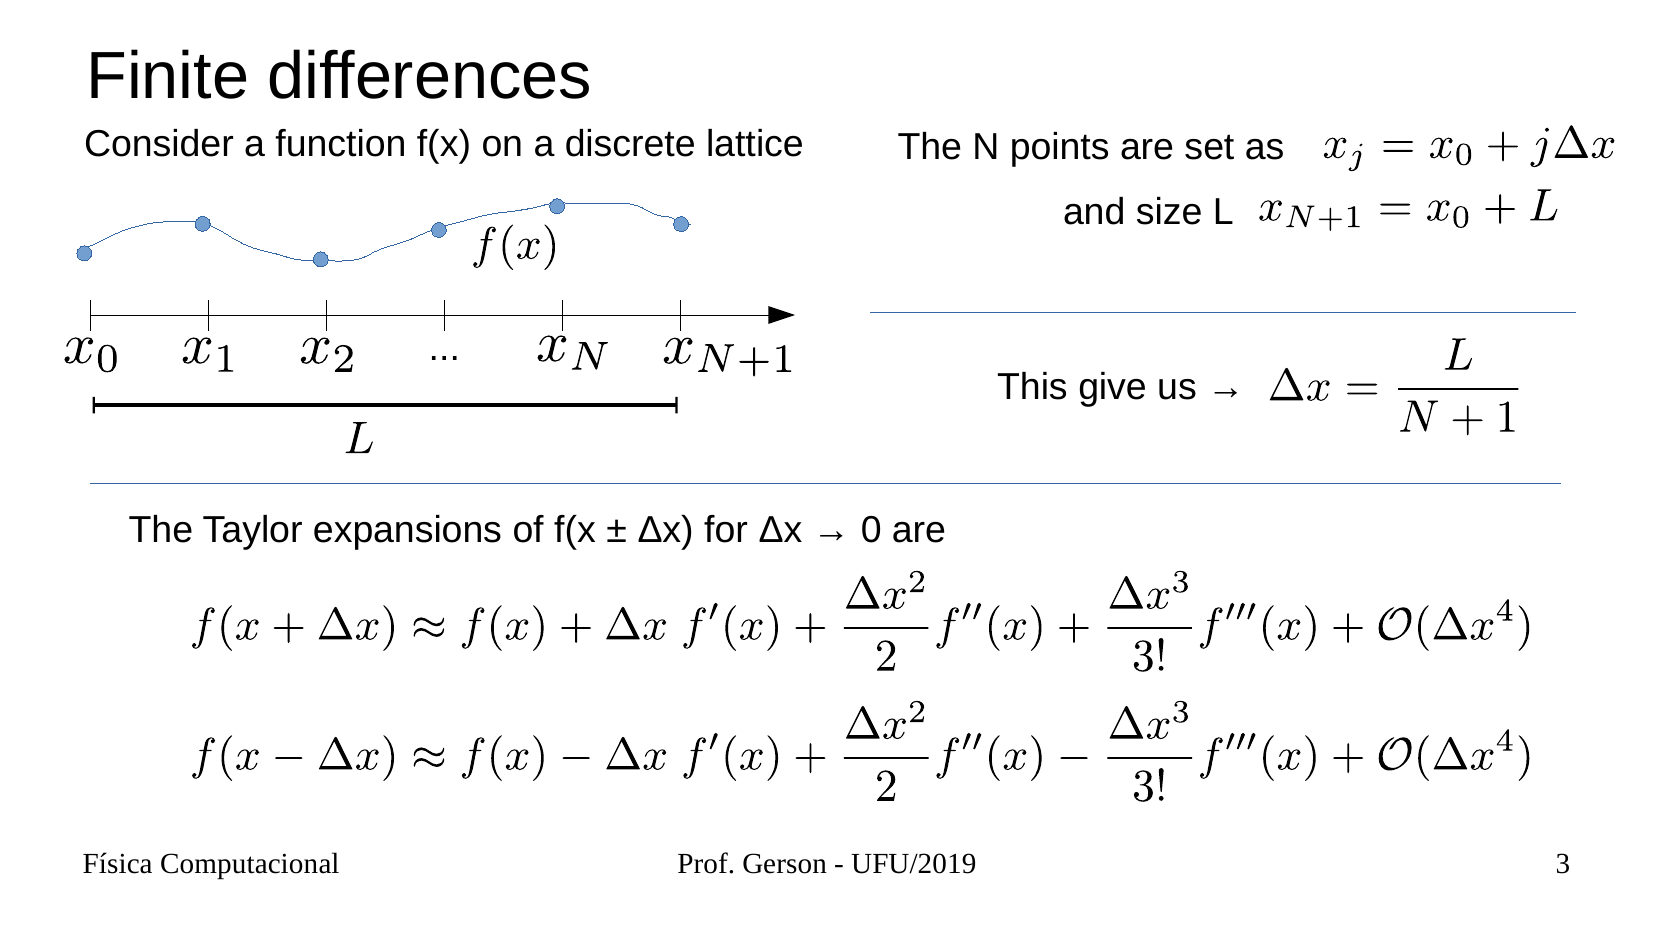

Finite differences
Consider a function f(x) on a discrete lattice
The N points are set as
and size L
...
This give us →
The Taylor expansions of f(x ± Δx) for Δx → 0 are
Física Computacional
Prof. Gerson - UFU/2019
3